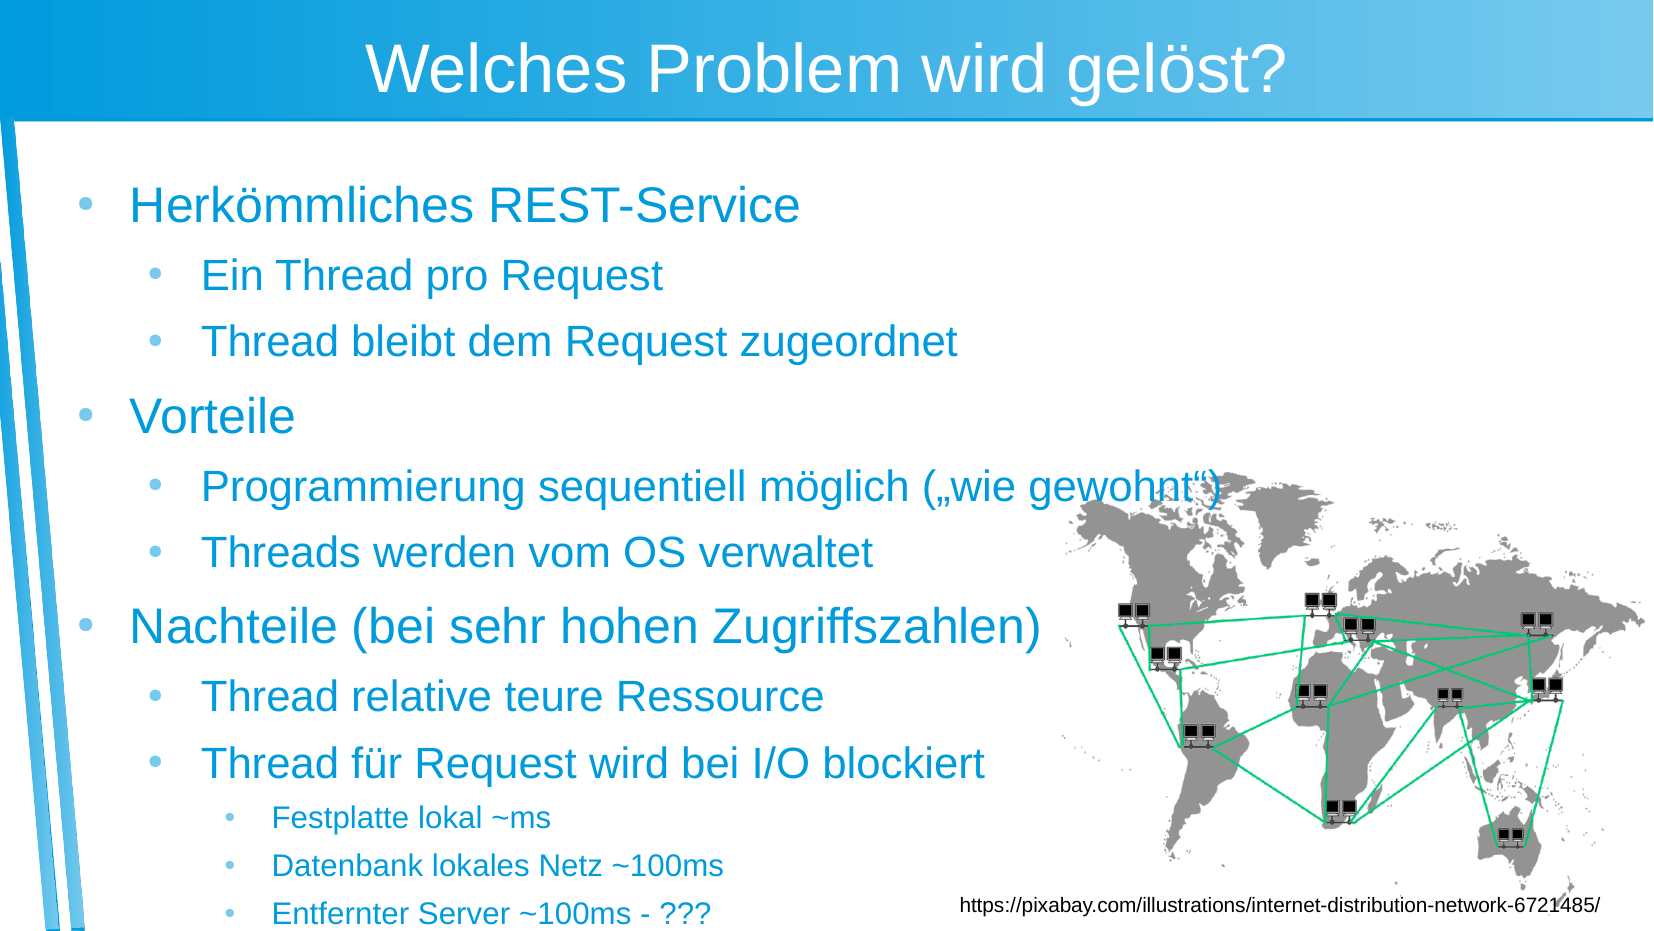

# Welches Problem wird gelöst?
Herkömmliches REST-Service
Ein Thread pro Request
Thread bleibt dem Request zugeordnet
Vorteile
Programmierung sequentiell möglich („wie gewohnt“)
Threads werden vom OS verwaltet
Nachteile (bei sehr hohen Zugriffszahlen)
Thread relative teure Ressource
Thread für Request wird bei I/O blockiert
Festplatte lokal ~ms
Datenbank lokales Netz ~100ms
Entfernter Server ~100ms - ???
https://pixabay.com/illustrations/internet-distribution-network-6721485/